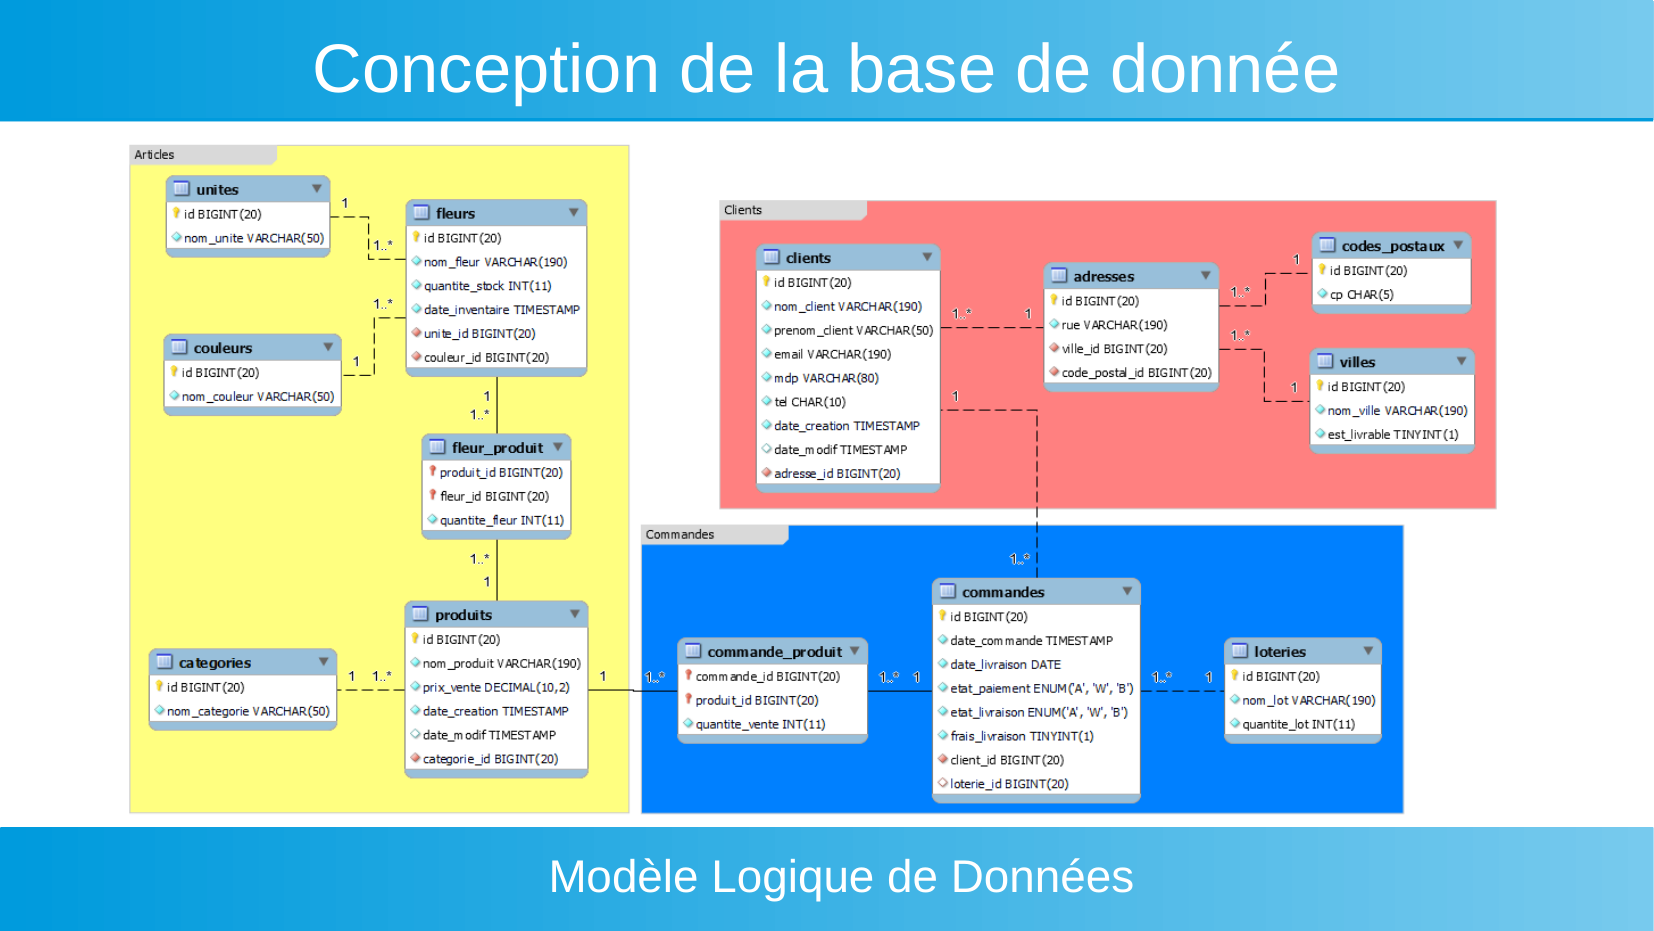

# Conception de la base de donnée
Modèle Logique de Données